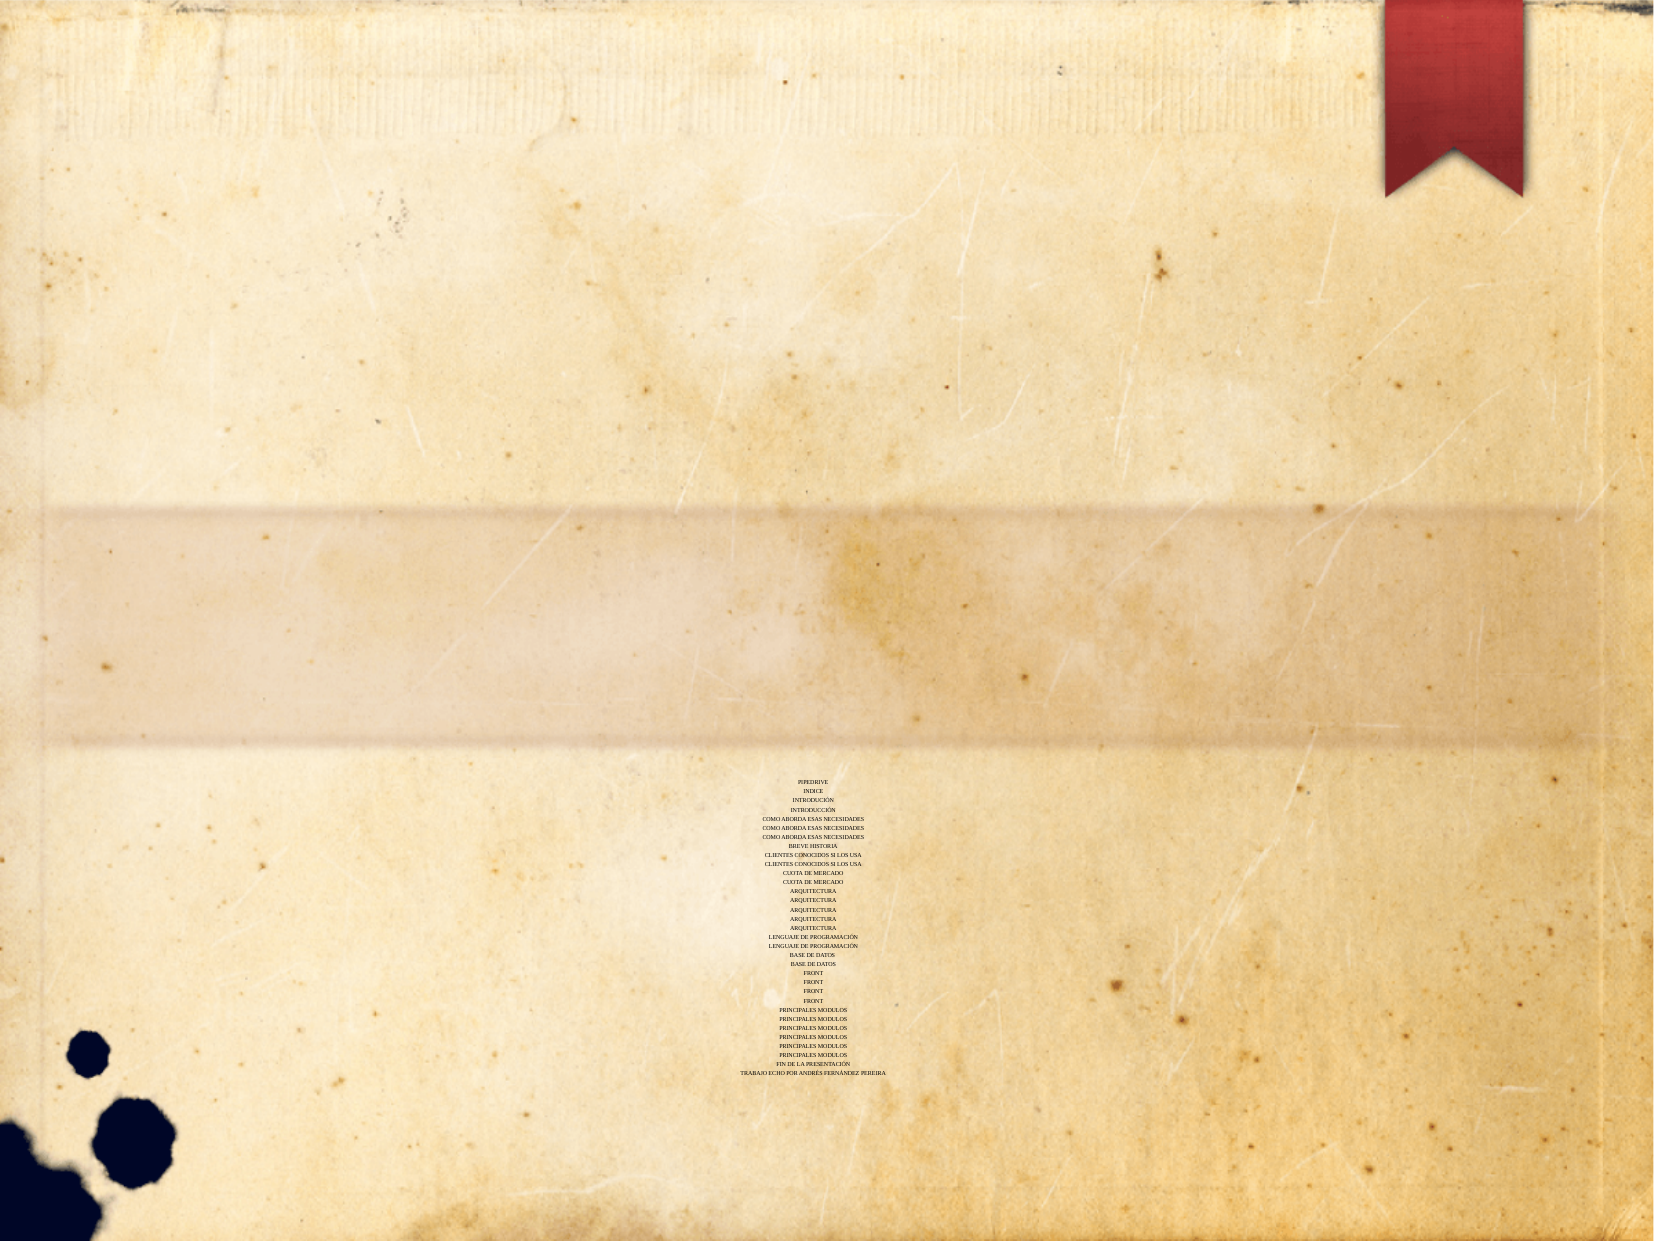

#
PIPEDRIVE
INDICE
INTRODUCIÓN
INTRODUCCIÓN
COMO ABORDA ESAS NECESIDADES
COMO ABORDA ESAS NECESIDADES
COMO ABORDA ESAS NECESIDADES
BREVE HISTORIA
CLIENTES CONOCIDOS SI LOS USA
CLIENTES CONOCIDOS SI LOS USA
CUOTA DE MERCADO
CUOTA DE MERCADO
ARQUITECTURA
ARQUITECTURA
ARQUITECTURA
ARQUITECTURA
ARQUITECTURA
LENGUAJE DE PROGRAMACIÓN
LENGUAJE DE PROGRAMACIÓN
BASE DE DATOS
BASE DE DATOS
FRONT
FRONT
FRONT
FRONT
PRINCIPALES MODULOS
PRINCIPALES MODULOS
PRINCIPALES MODULOS
PRINCIPALES MODULOS
PRINCIPALES MODULOS
PRINCIPALES MODULOS
FIN DE LA PRESENTACIÓN
TRABAJO ECHO POR ANDRÉS FERNÁNDEZ PEREIRA